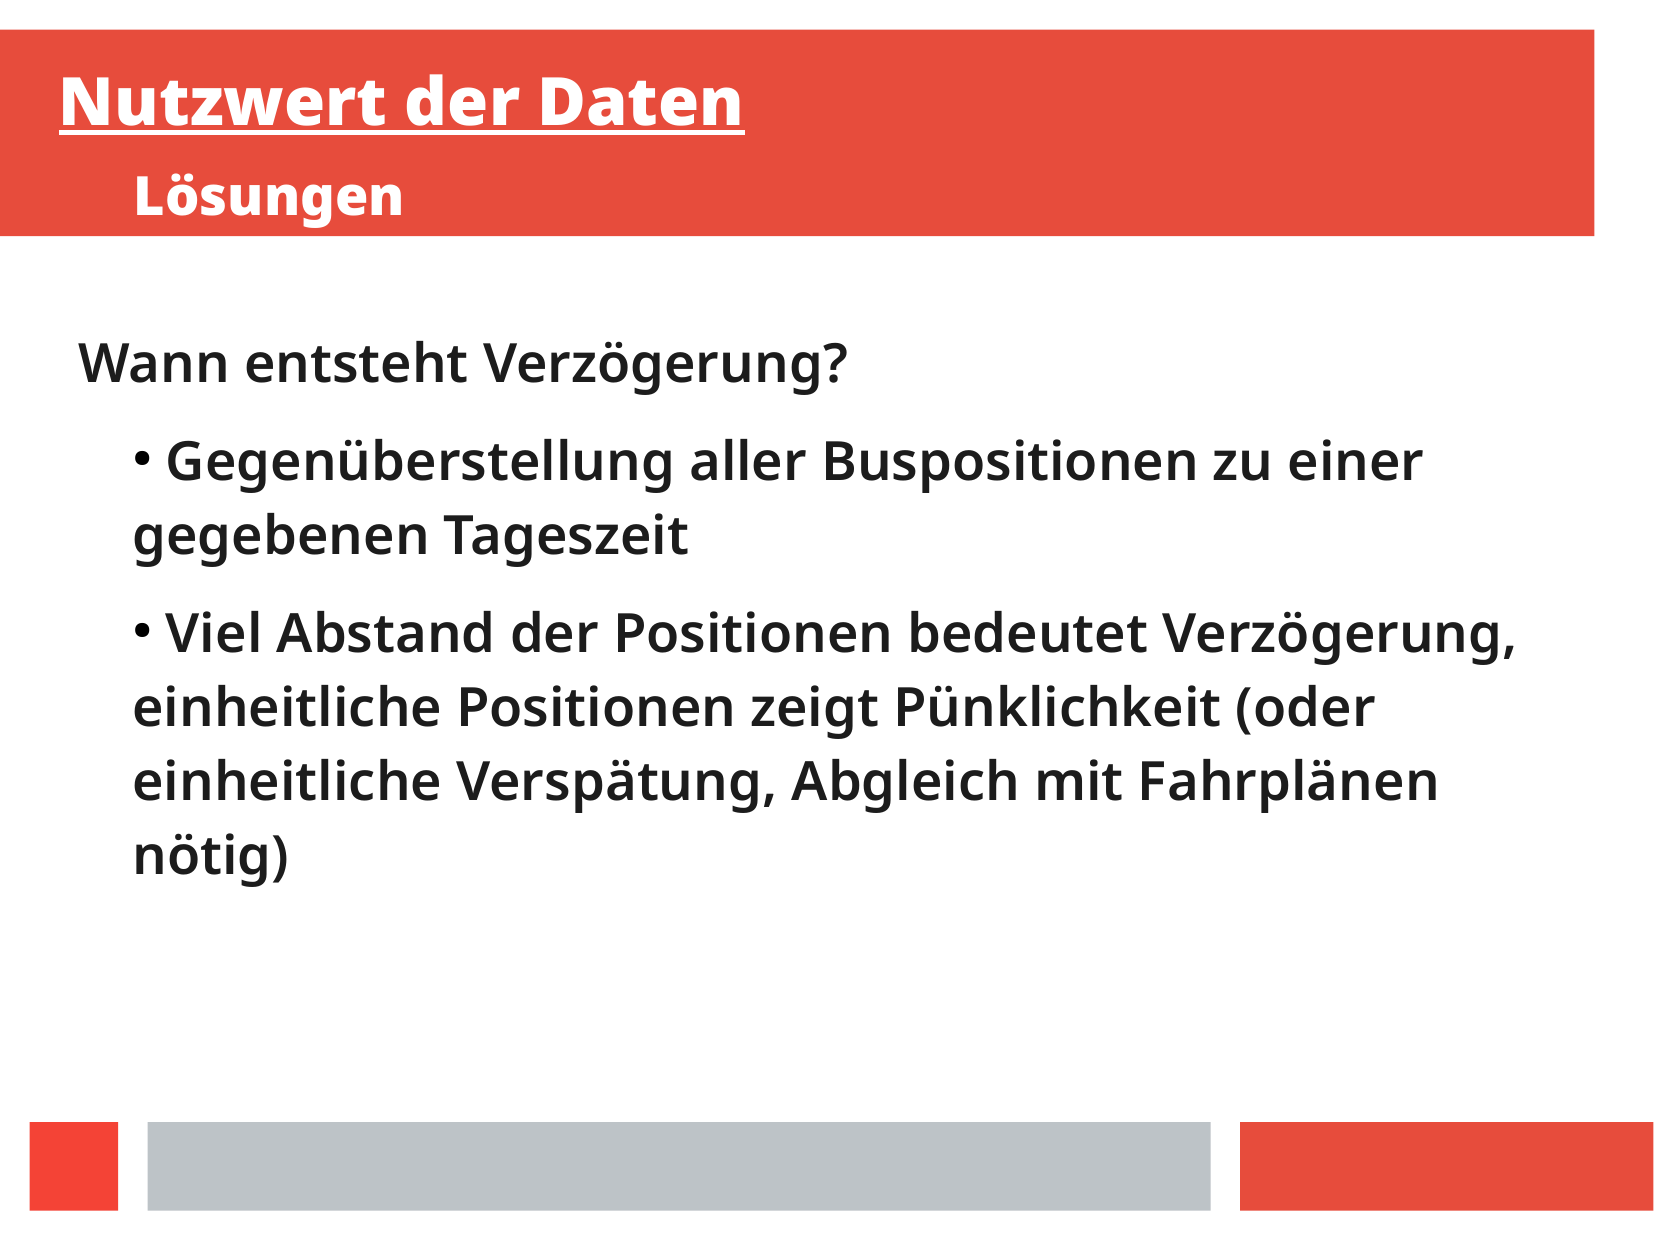

# Nutzwert der Daten Lösungen
Wann entsteht Verzögerung?
 Gegenüberstellung aller Buspositionen zu einer gegebenen Tageszeit
 Viel Abstand der Positionen bedeutet Verzögerung, einheitliche Positionen zeigt Pünklichkeit (oder einheitliche Verspätung, Abgleich mit Fahrplänen nötig)